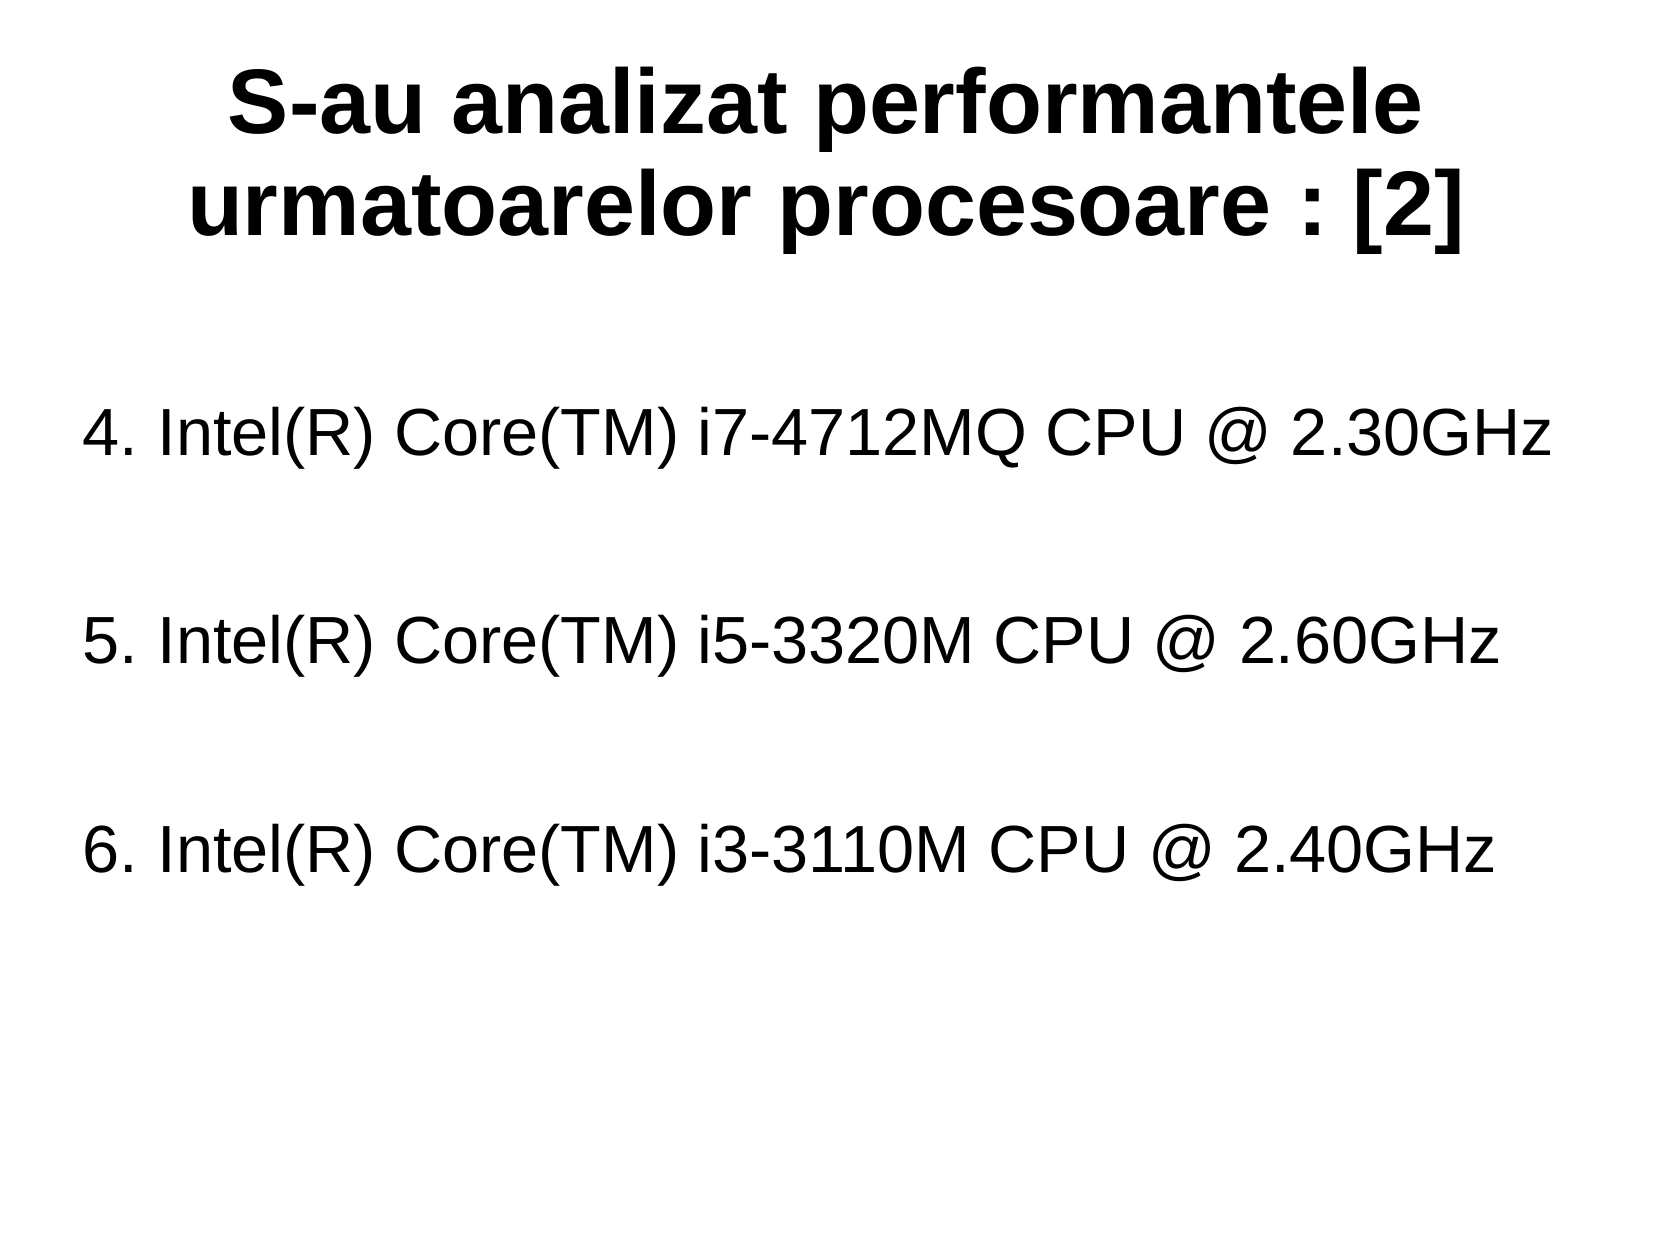

# S-au analizat performantele urmatoarelor procesoare : [2]
4.	Intel(R) Core(TM) i7-4712MQ CPU @ 2.30GHz
5.	Intel(R) Core(TM) i5-3320M CPU @ 2.60GHz
6.	Intel(R) Core(TM) i3-3110M CPU @ 2.40GHz